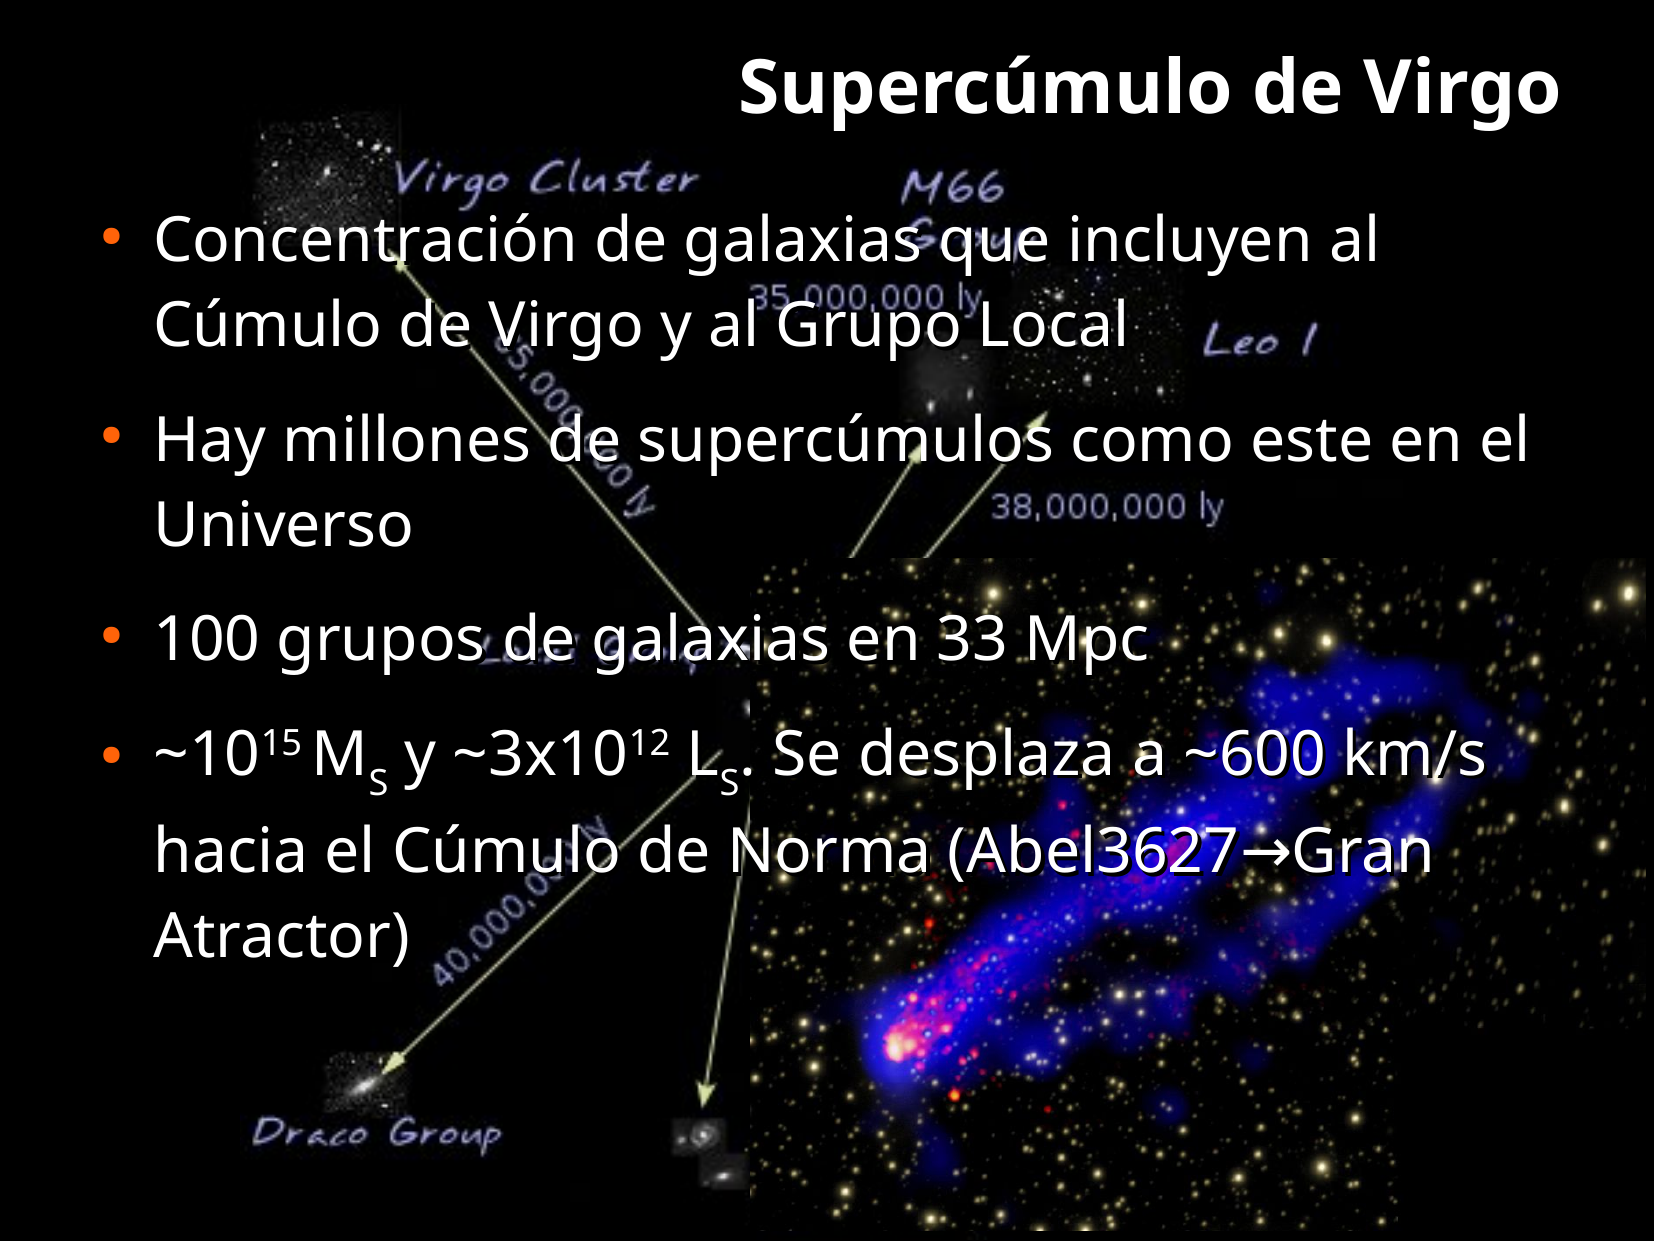

Supercúmulo de Virgo
# Concentración de galaxias que incluyen al Cúmulo de Virgo y al Grupo Local
Hay millones de supercúmulos como este en el Universo
100 grupos de galaxias en 33 Mpc
~1015 MS y ~3x1012 LS. Se desplaza a ~600 km/s hacia el Cúmulo de Norma (Abel3627→Gran Atractor)
Nov 05, 2019
Asorey IPAC 2019 U03C01
59